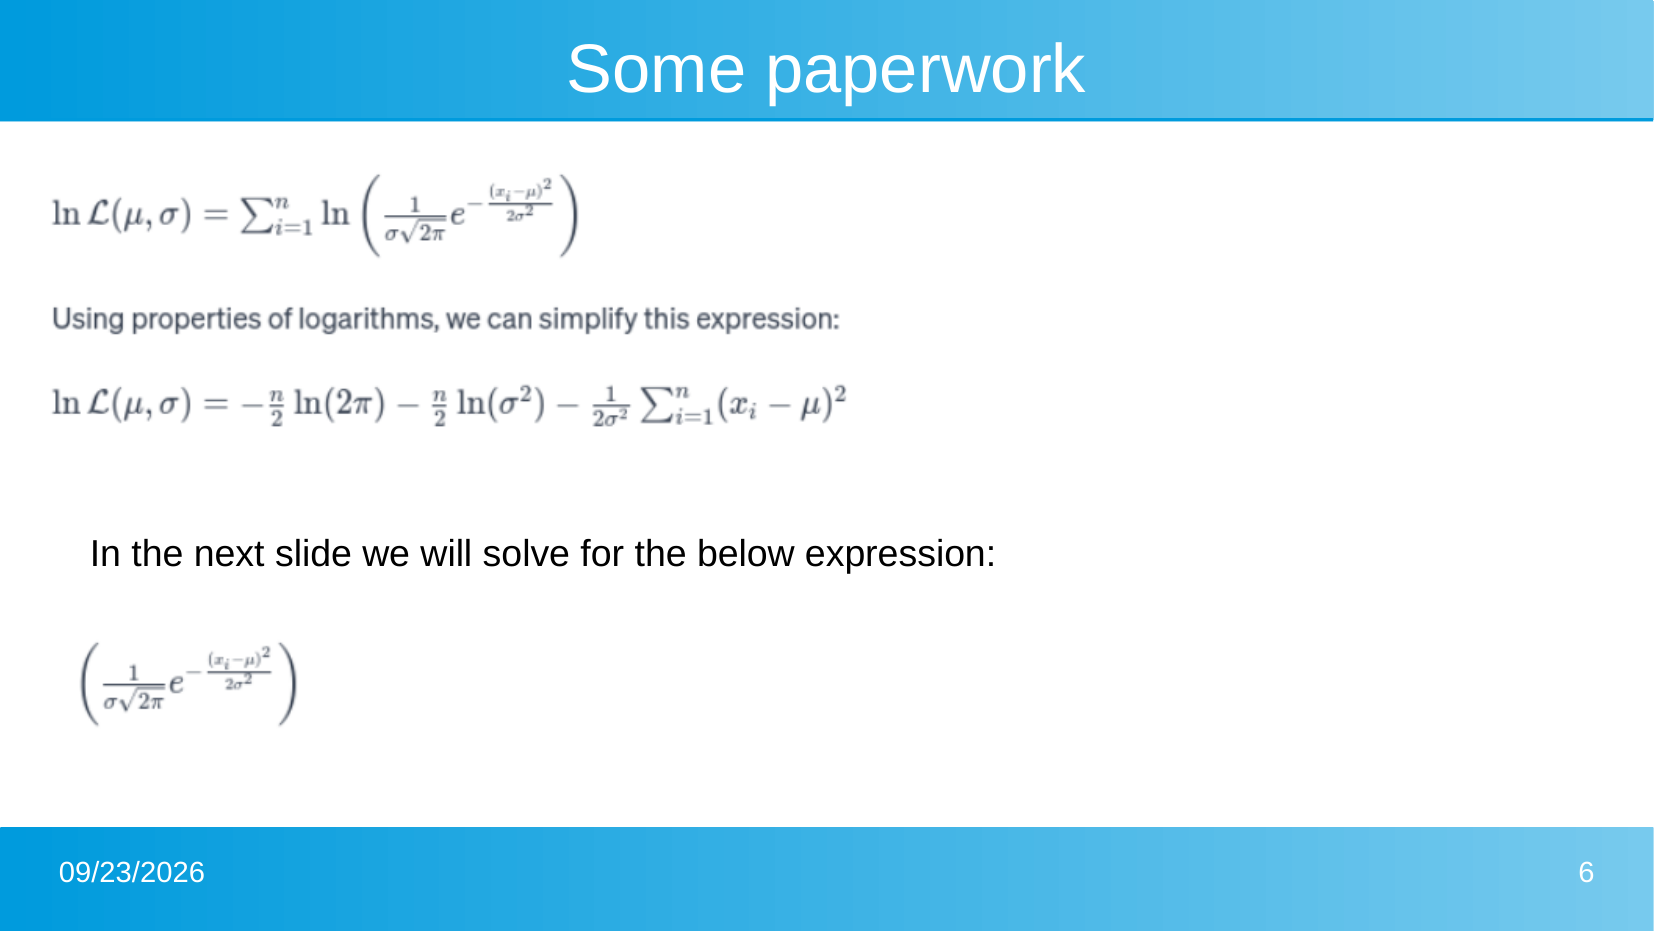

# Some paperwork
In the next slide we will solve for the below expression:
6